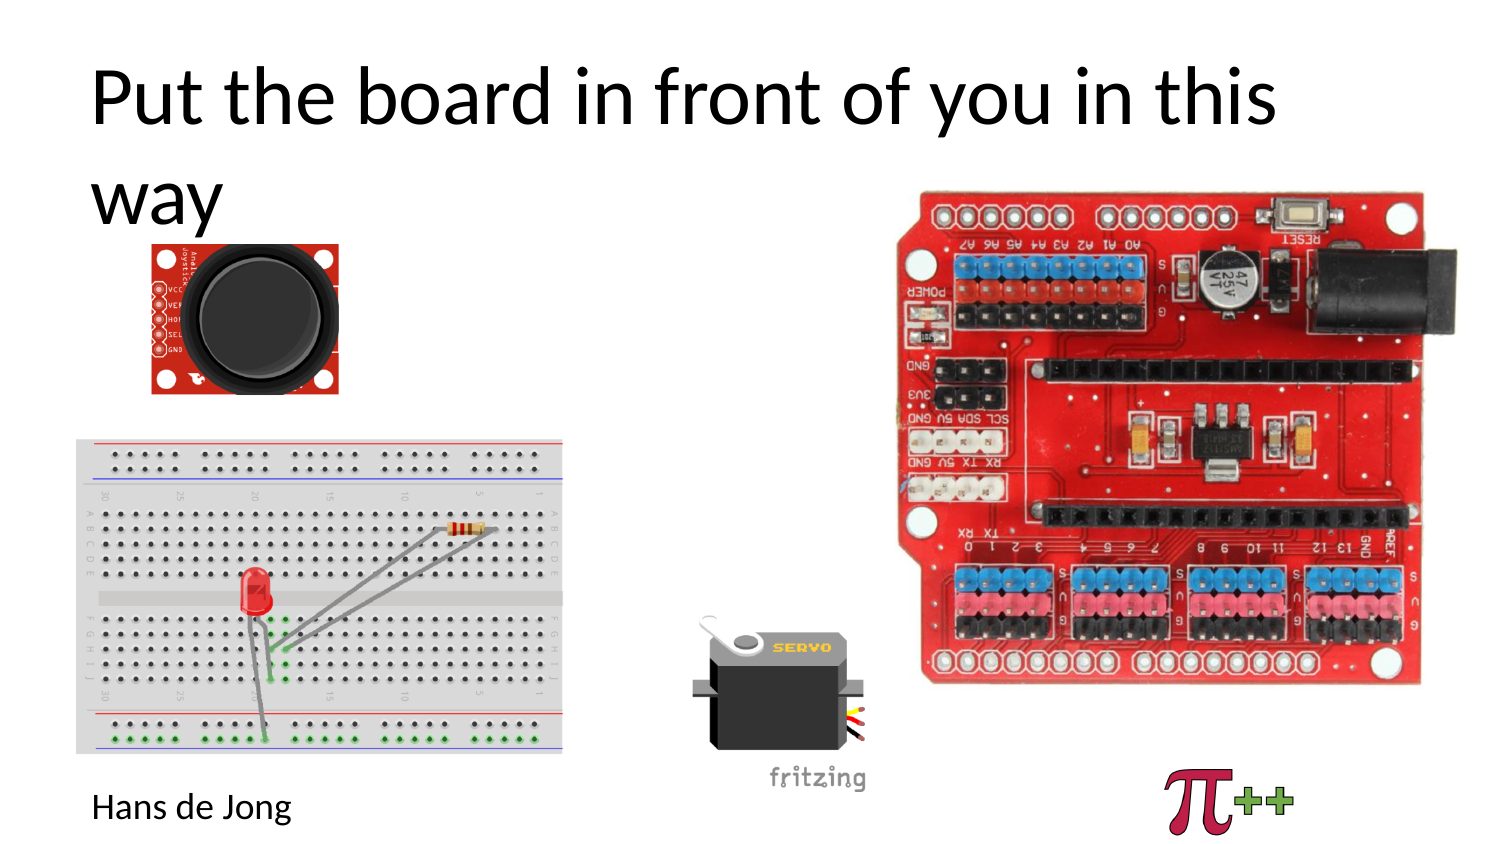

# Put the board in front of you in this way